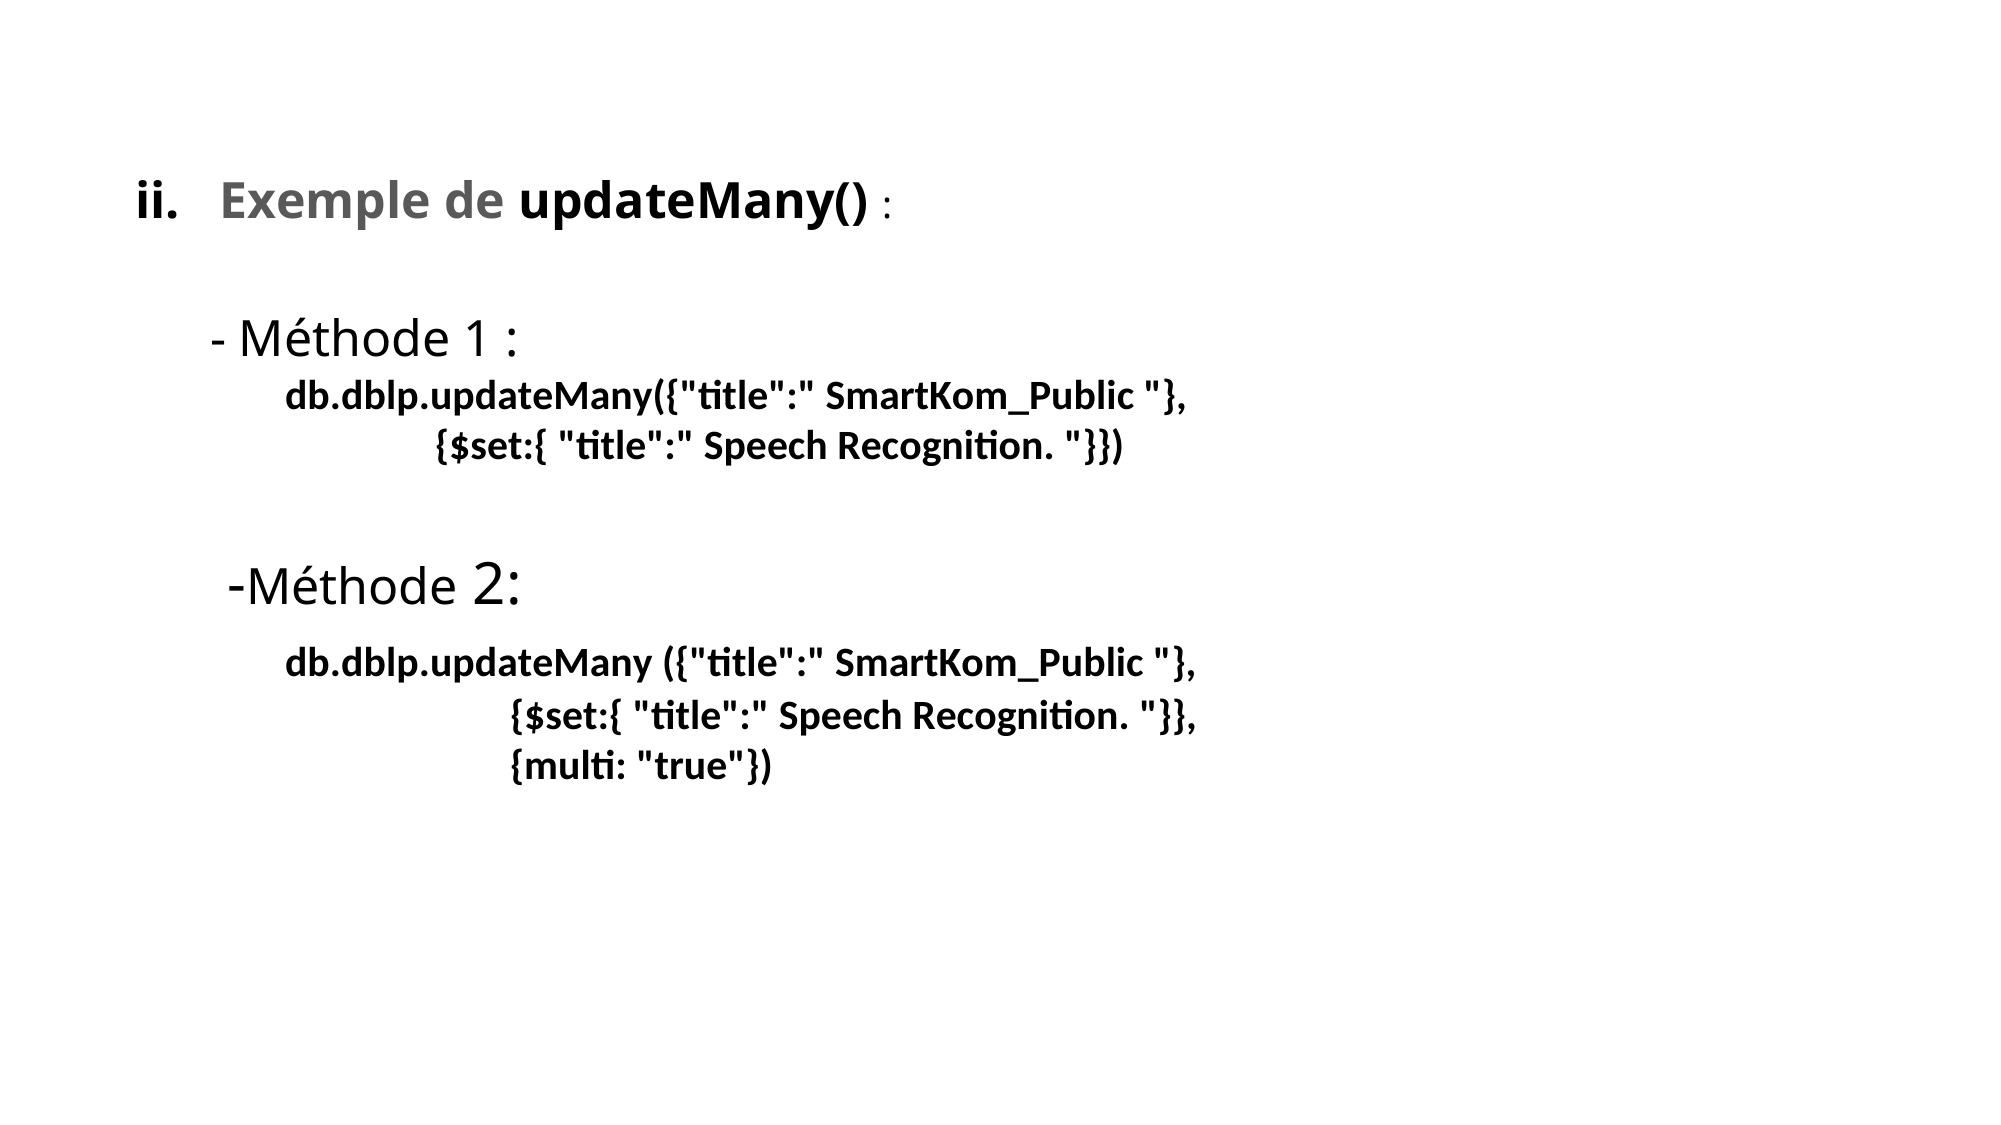

Exemple de updateMany() :
	- Méthode 1 :
		db.dblp.updateMany({"title":" SmartKom_Public "},
				{$set:{ "title":" Speech Recognition. "}})
	 -Méthode 2:
		db.dblp.updateMany ({"title":" SmartKom_Public "},
					{$set:{ "title":" Speech Recognition. "}},
					{multi: "true"})